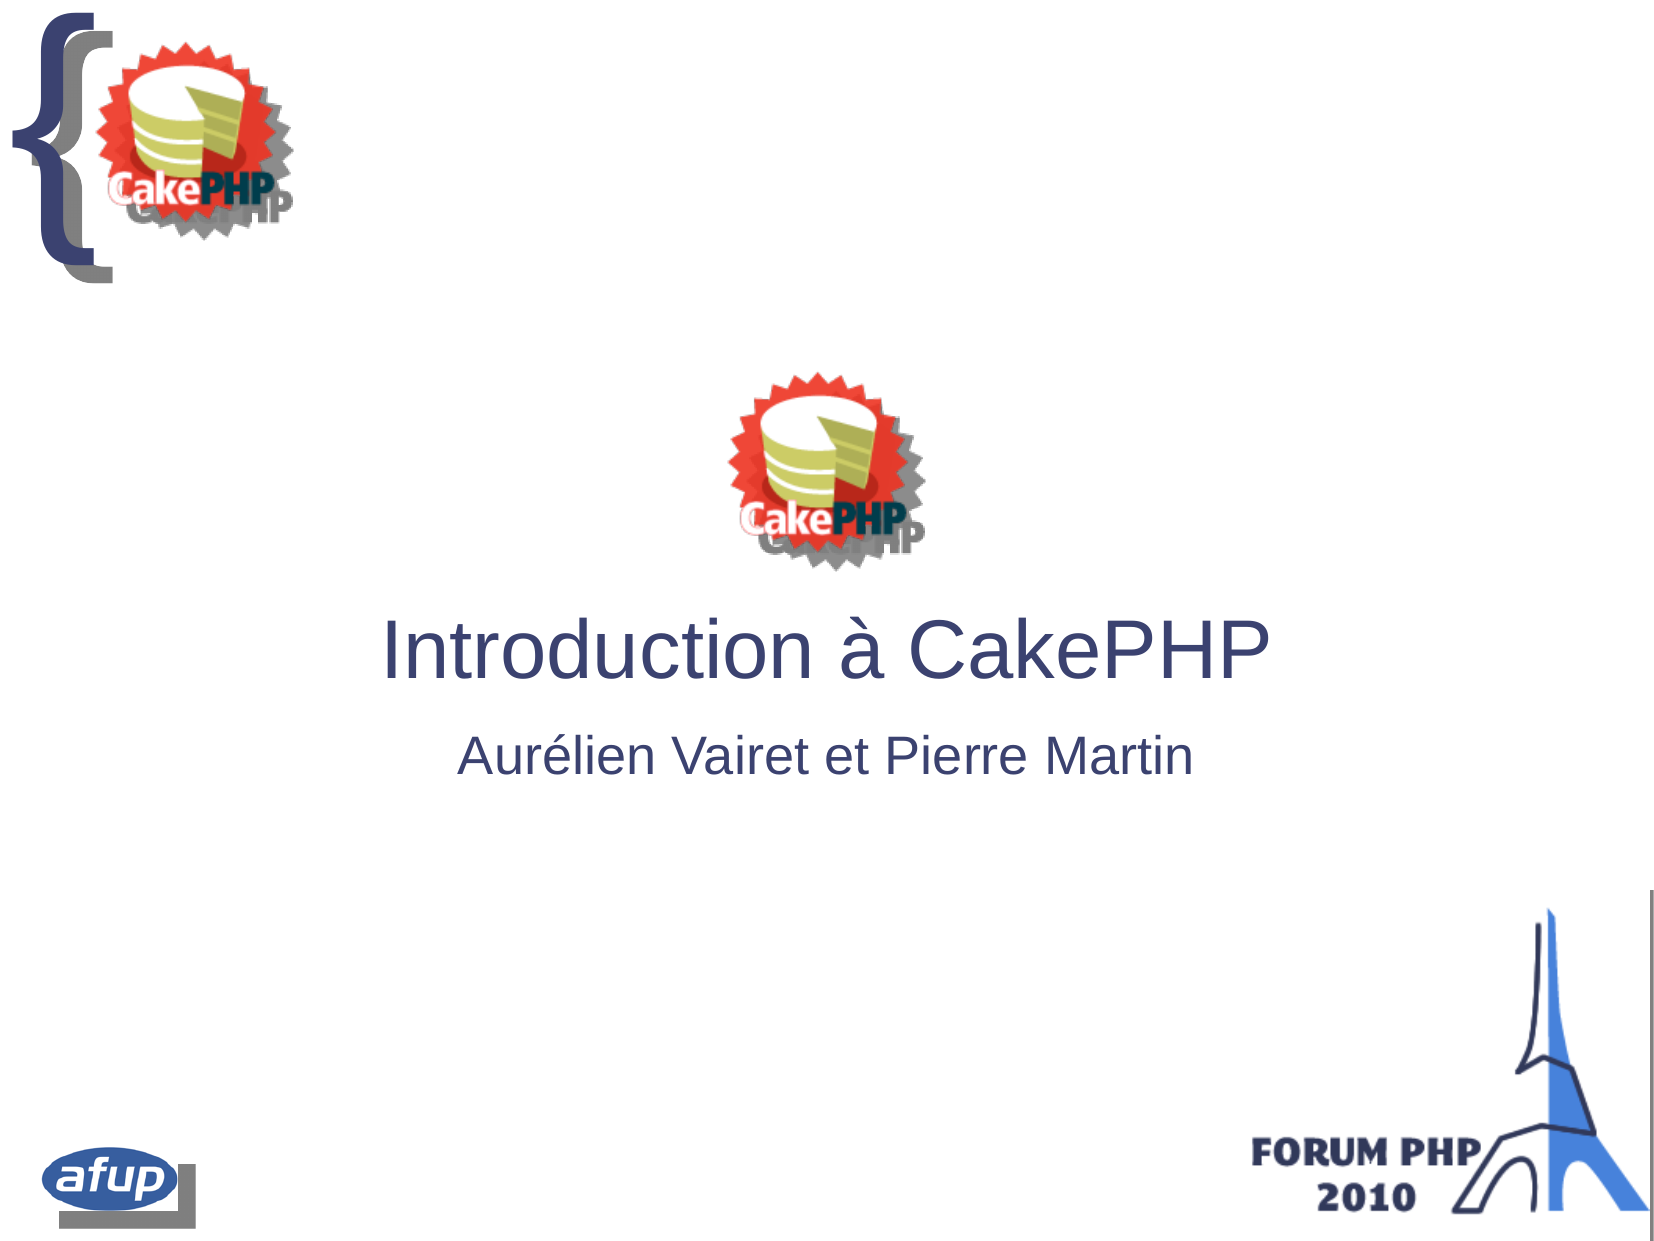

#
Introduction à CakePHP
Aurélien Vairet et Pierre Martin